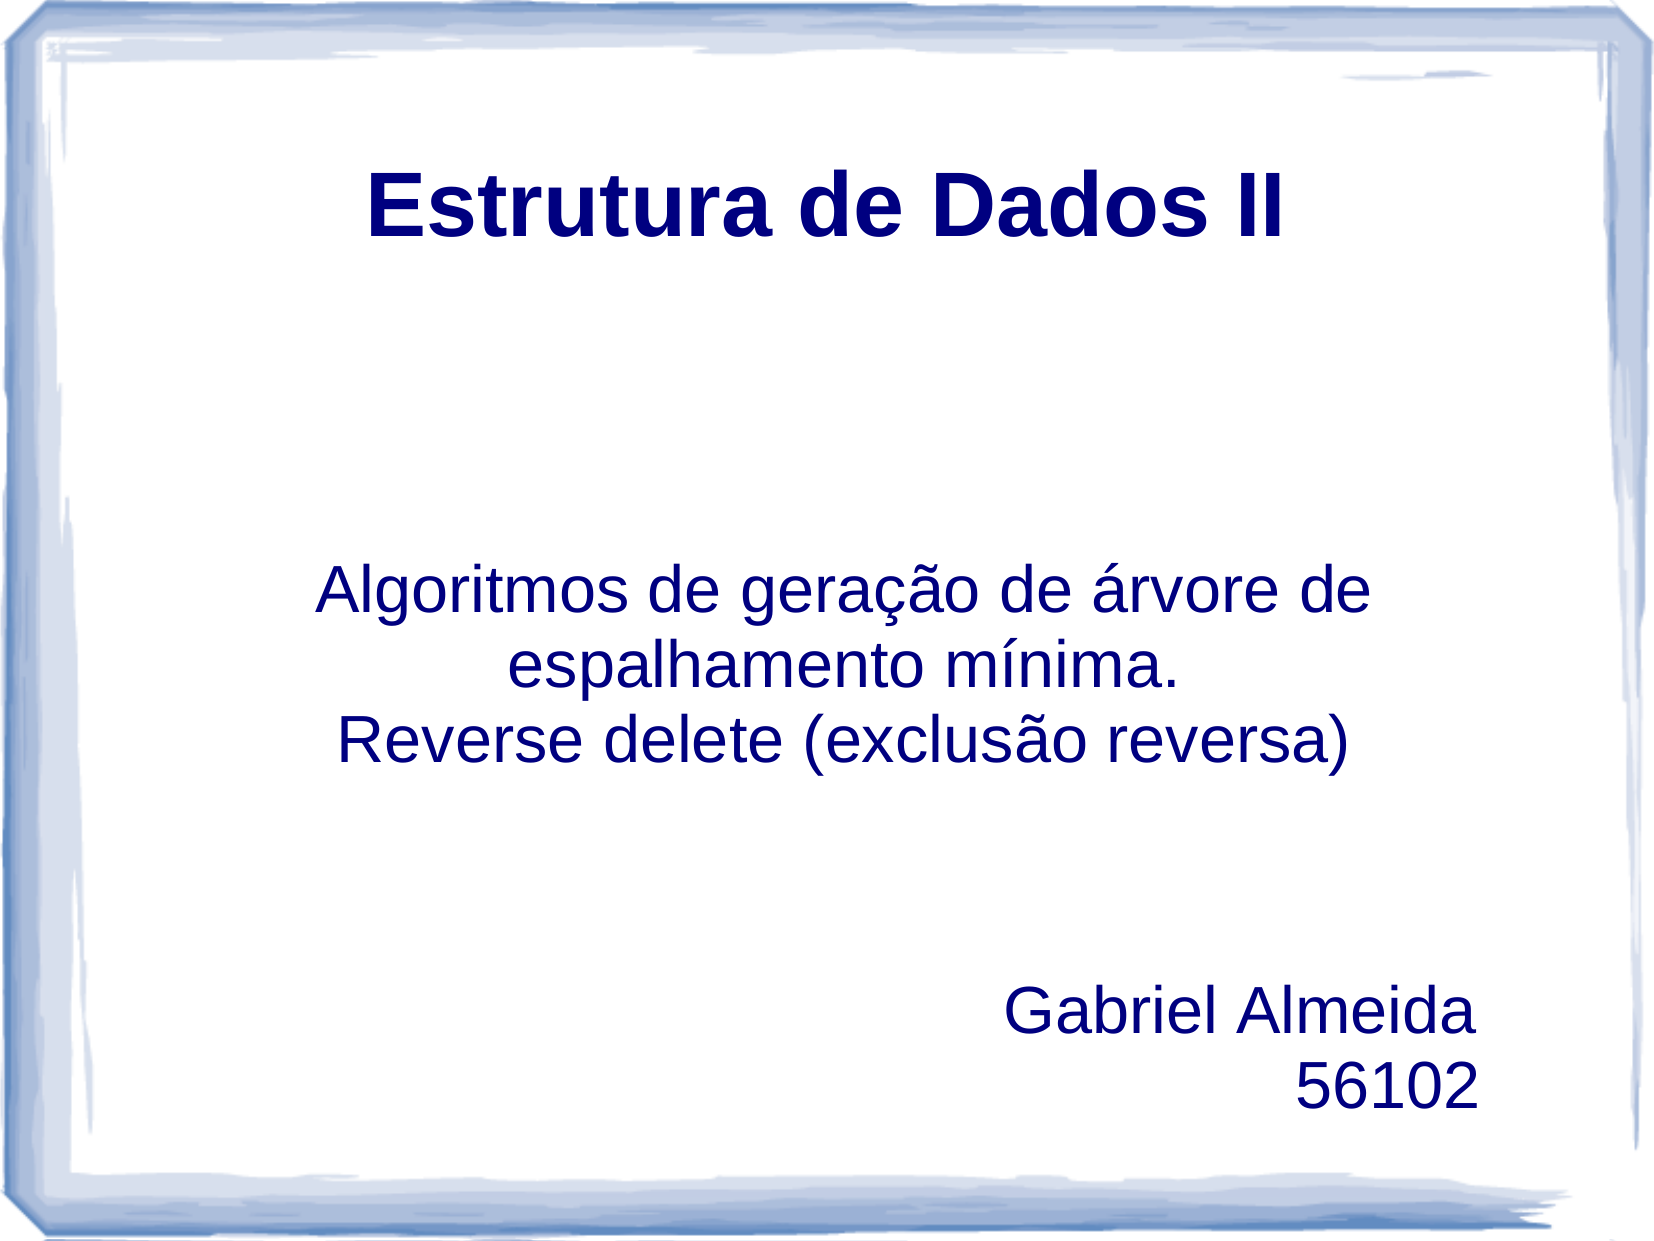

# Estrutura de Dados II
Algoritmos de geração de árvore de espalhamento mínima.
Reverse delete (exclusão reversa)
Gabriel Almeida
 56102